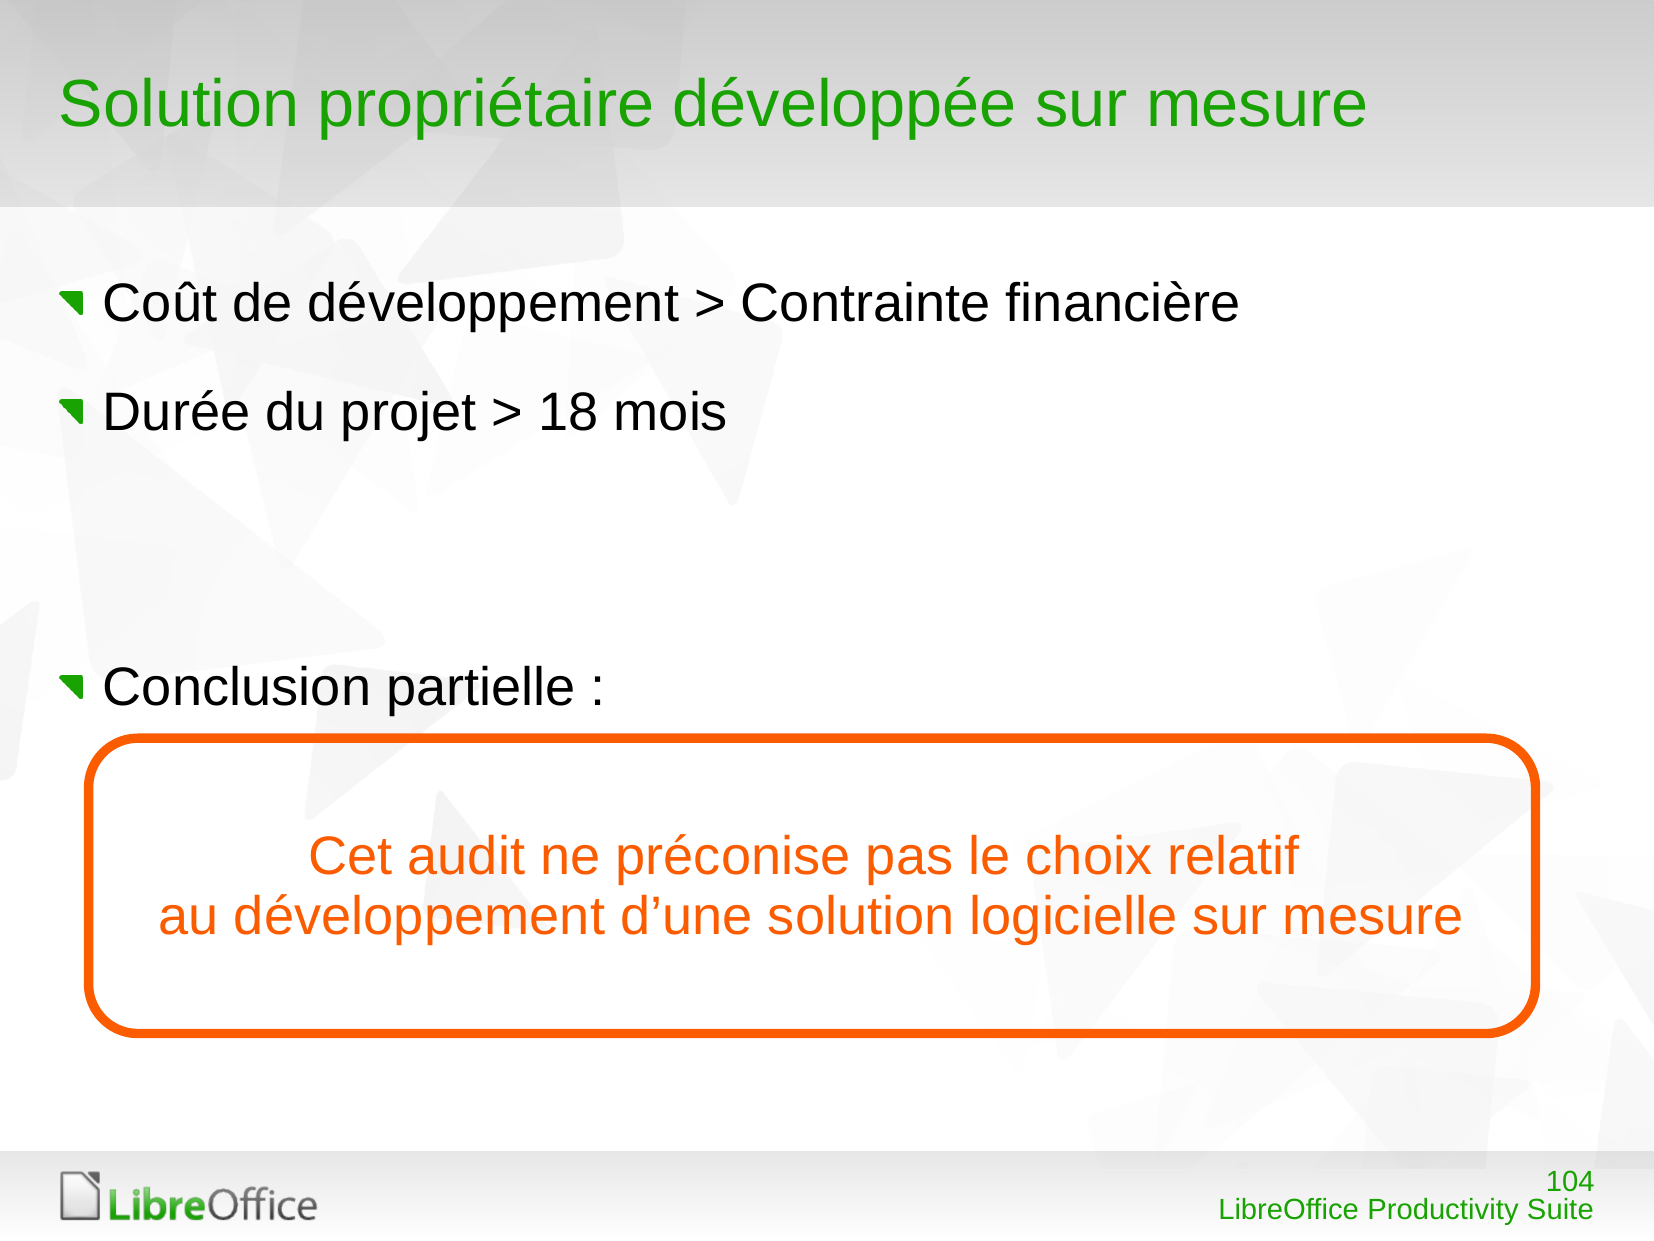

# Solution propriétaire développée sur mesure
Coût de développement > Contrainte financière
Durée du projet > 18 mois
Conclusion partielle :
Cet audit ne préconise pas le choix relatif
au développement d’une solution logicielle sur mesure
104
LibreOffice Productivity Suite